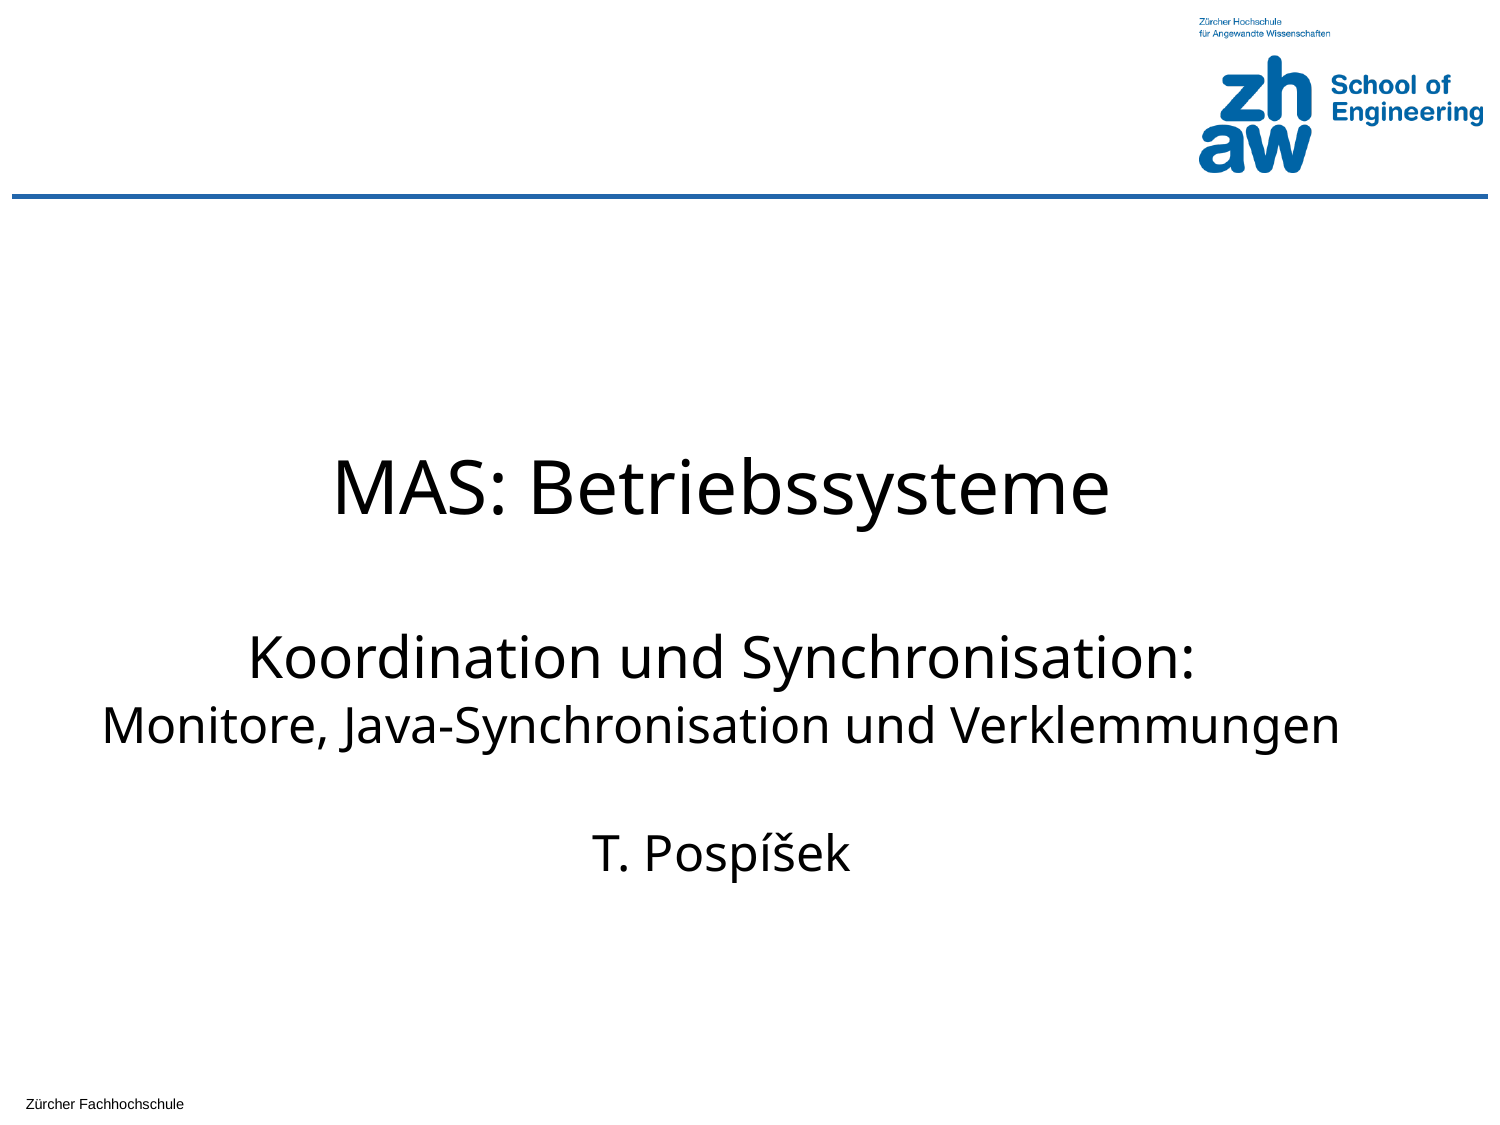

MAS: Betriebssysteme
Koordination und Synchronisation:
Monitore, Java-Synchronisation und Verklemmungen
T. Pospíšek